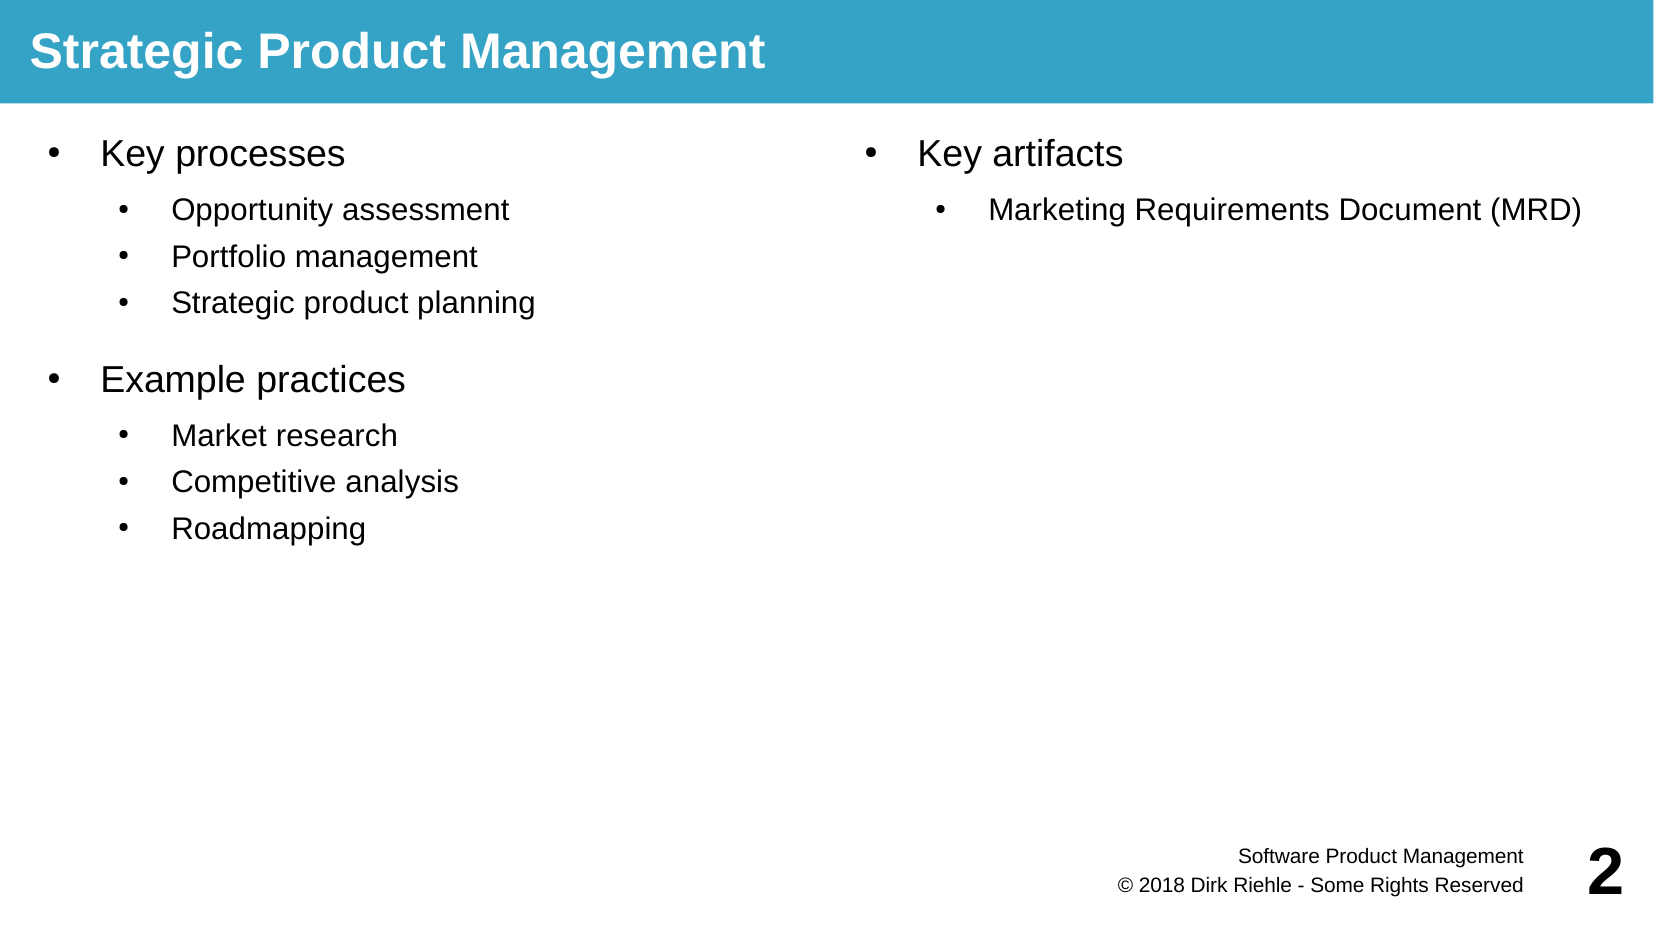

# Strategic Product Management
Key processes
Opportunity assessment
Portfolio management
Strategic product planning
Example practices
Market research
Competitive analysis
Roadmapping
Key artifacts
Marketing Requirements Document (MRD)
Software Product Management
2
© 2018 Dirk Riehle - Some Rights Reserved